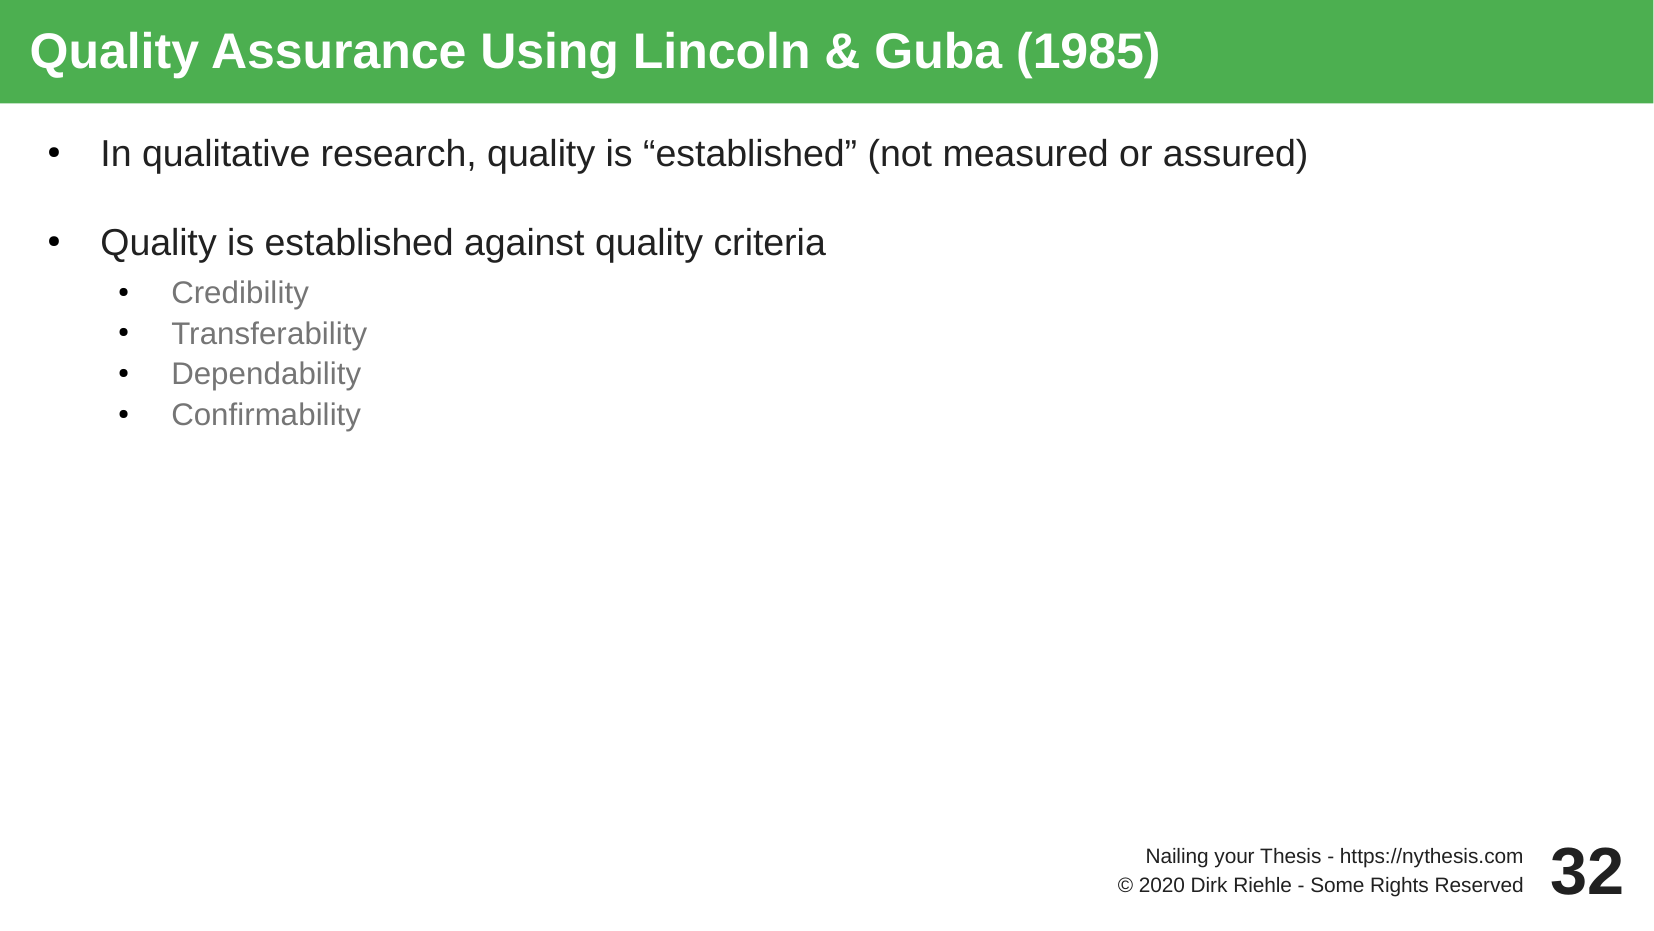

# Quality Assurance Using Lincoln & Guba (1985)
In qualitative research, quality is “established” (not measured or assured)
Quality is established against quality criteria
Credibility
Transferability
Dependability
Confirmability
Nailing your Thesis - https://nythesis.com
32
© 2020 Dirk Riehle - Some Rights Reserved